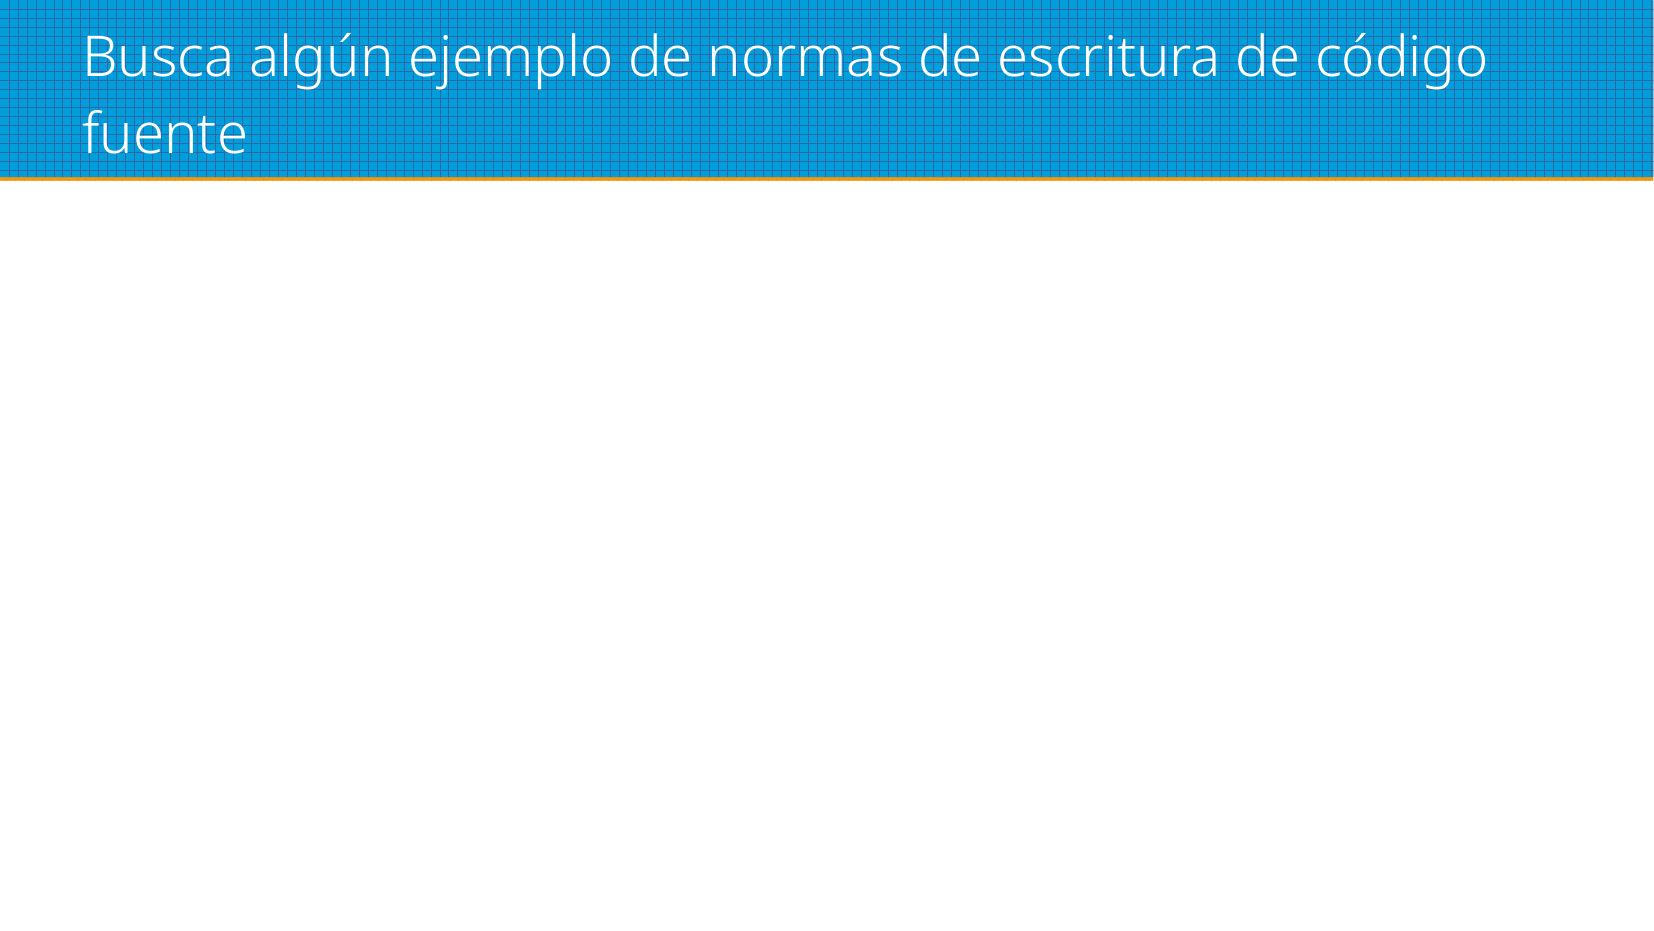

# Busca algún ejemplo de normas de escritura de código fuente